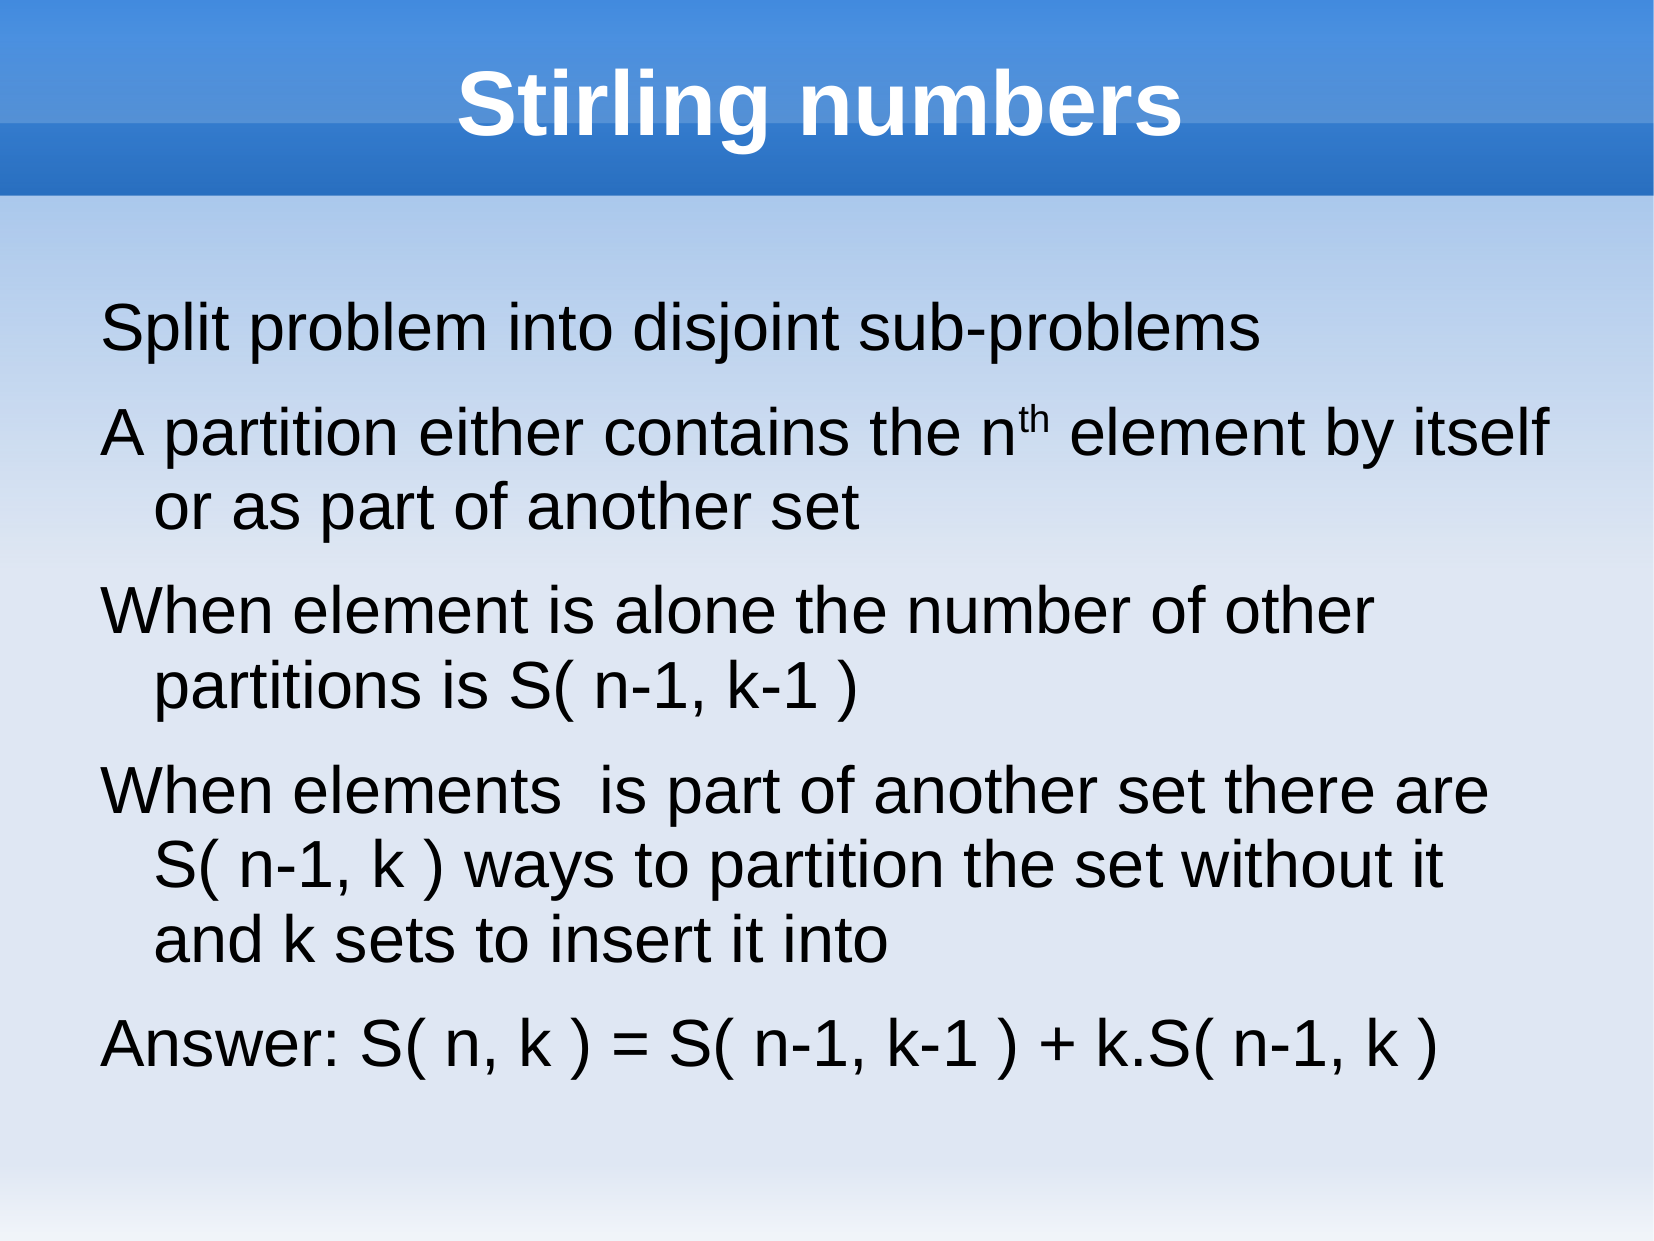

# Stirling numbers
Split problem into disjoint sub-problems
A partition either contains the nth element by itself or as part of another set
When element is alone the number of other partitions is S( n-1, k-1 )
When elements is part of another set there are S( n-1, k ) ways to partition the set without it and k sets to insert it into
Answer: S( n, k ) = S( n-1, k-1 ) + k.S( n-1, k )